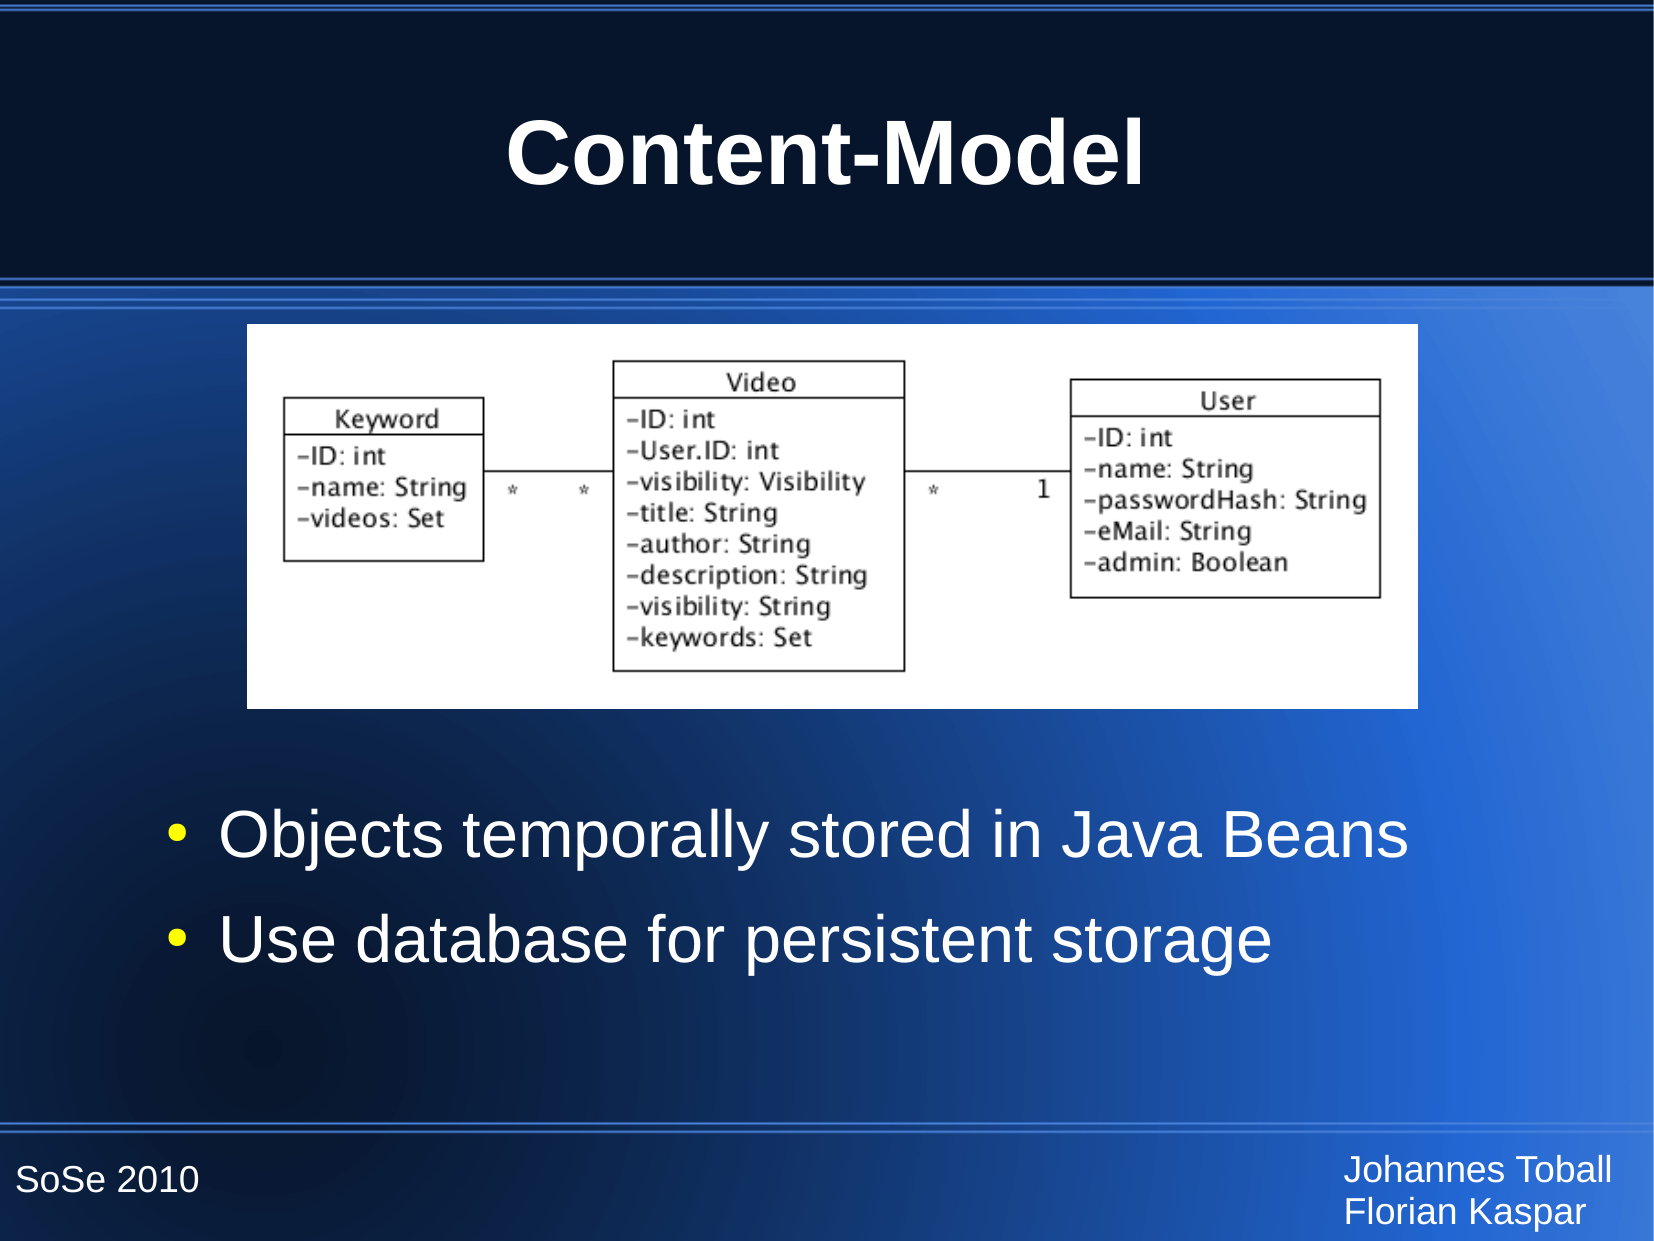

# Content-Model
Objects temporally stored in Java Beans
Use database for persistent storage
Johannes Toball
Florian Kaspar
SoSe 2010